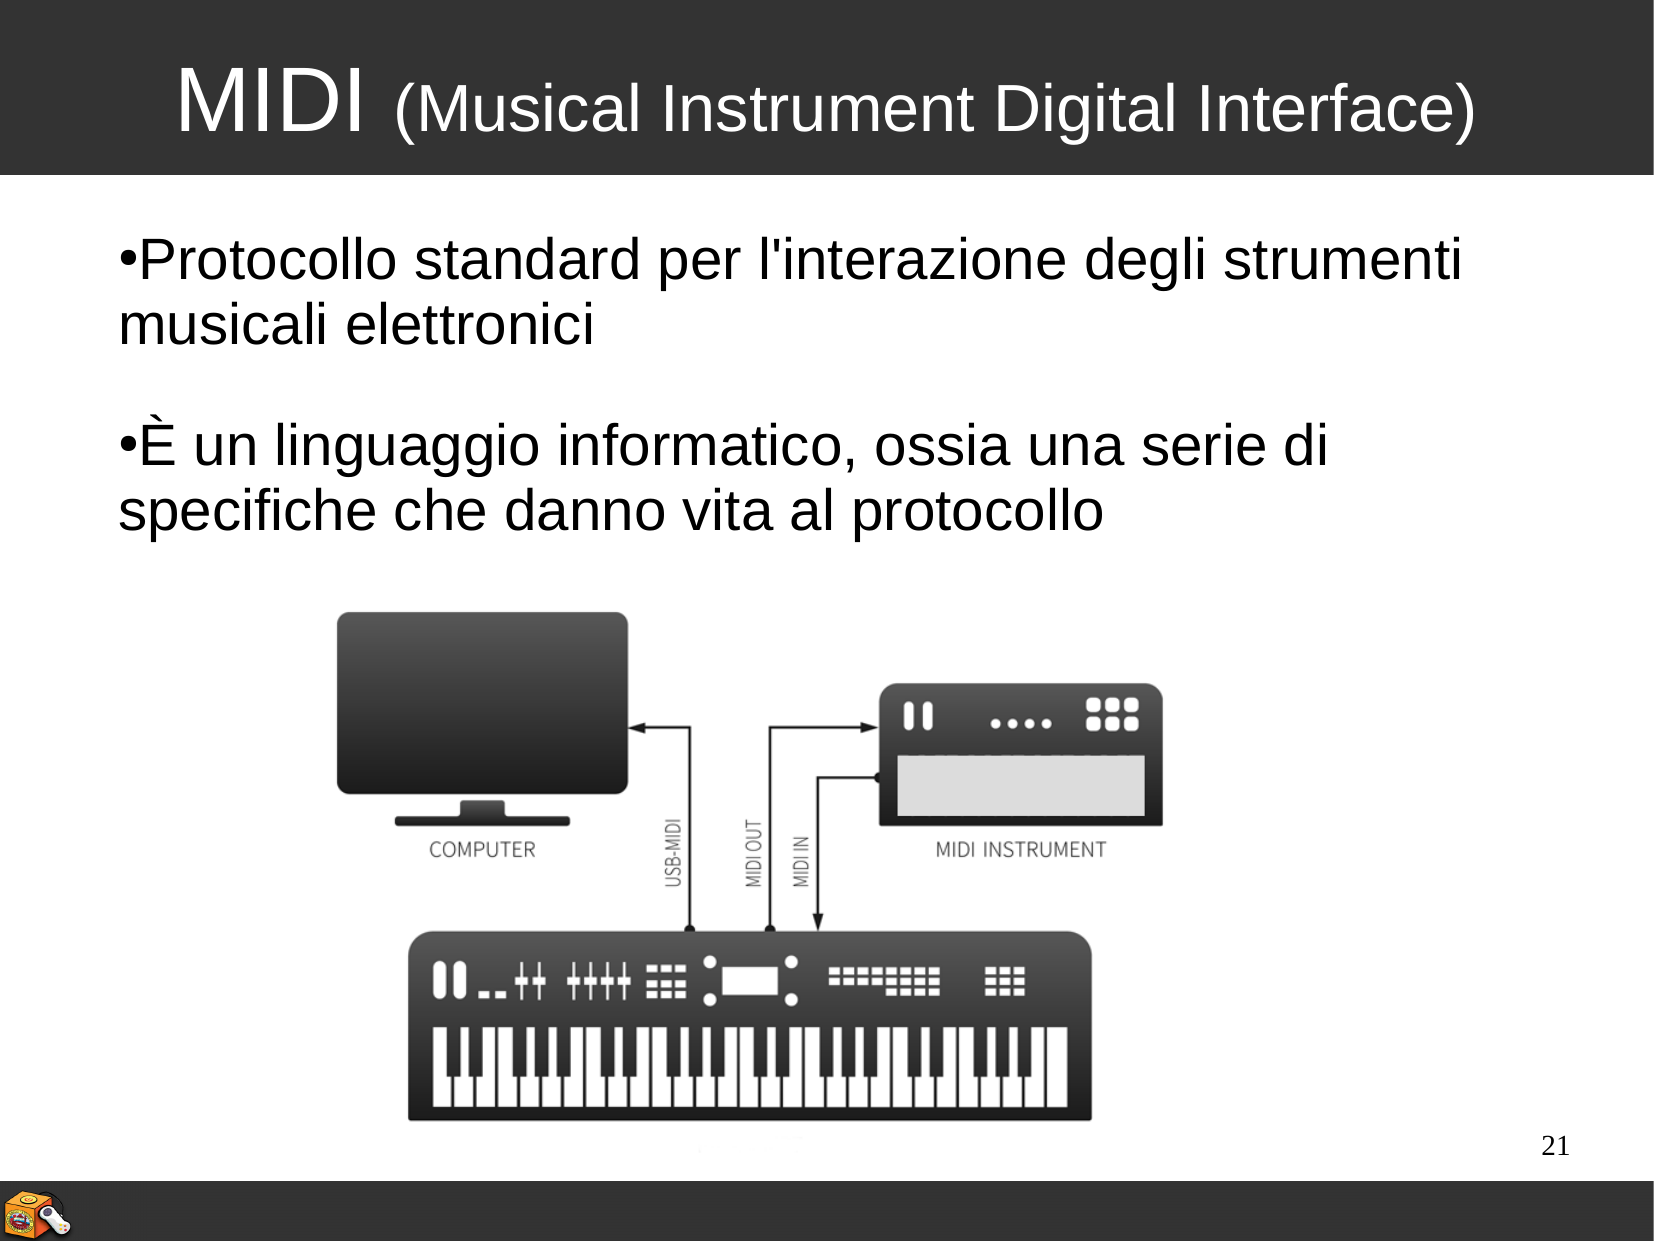

# MIDI (Musical Instrument Digital Interface)
Protocollo standard per l'interazione degli strumenti musicali elettronici
È un linguaggio informatico, ossia una serie di specifiche che danno vita al protocollo
21